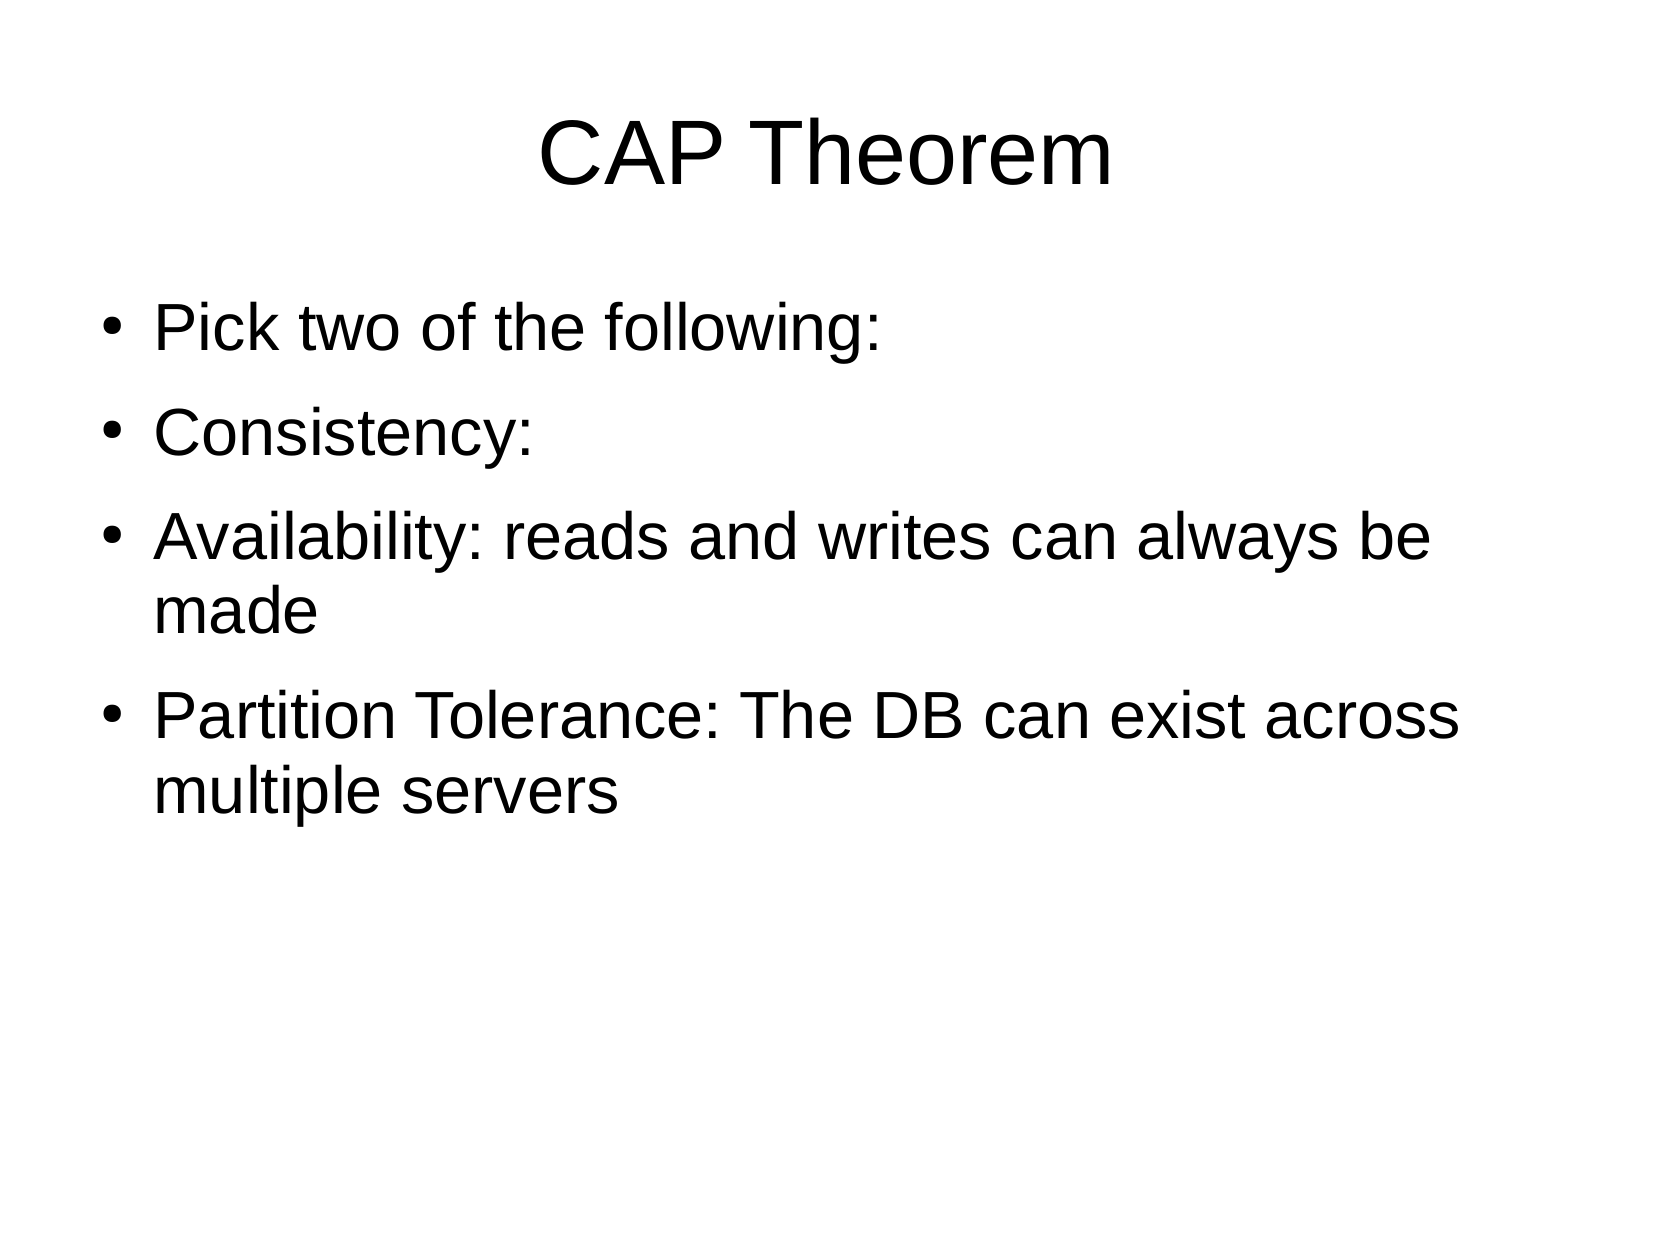

# CAP Theorem
Pick two of the following:
Consistency:
Availability: reads and writes can always be made
Partition Tolerance: The DB can exist across multiple servers